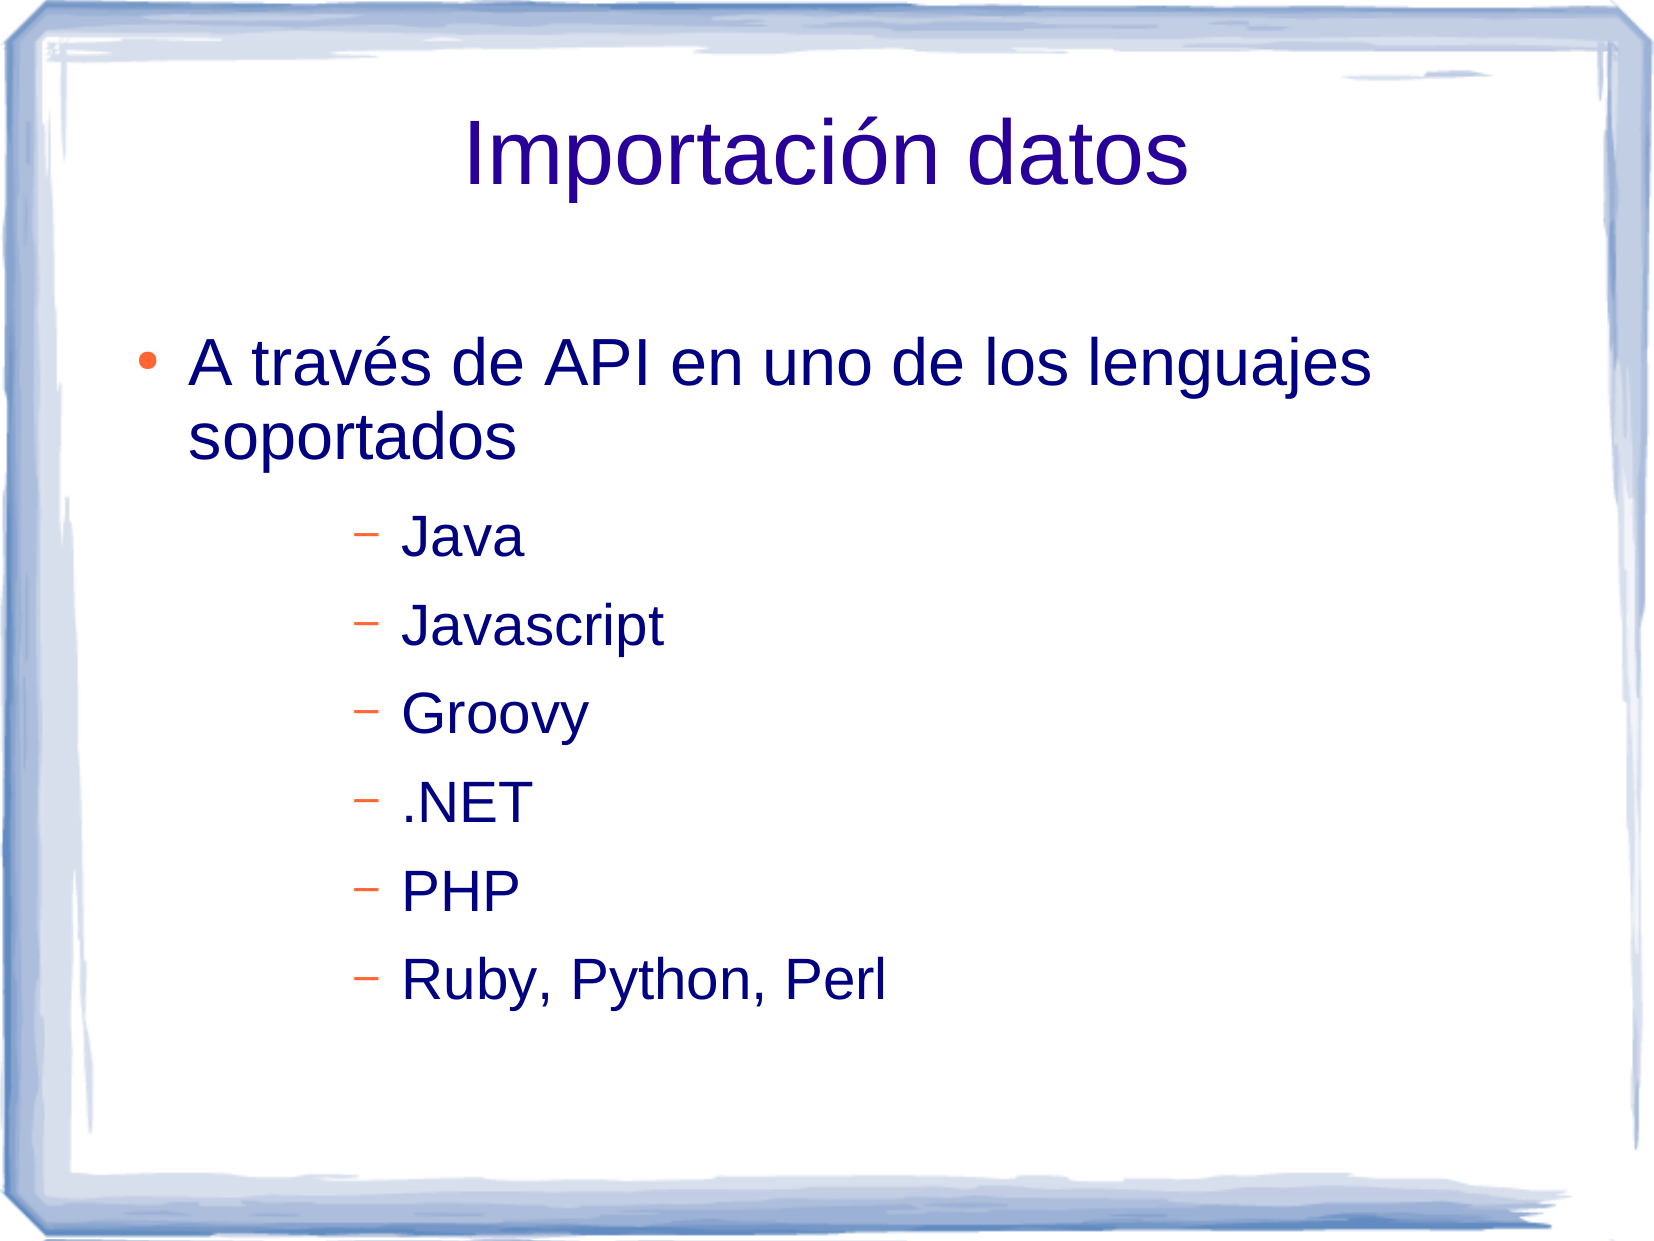

# Importación datos
A través de API en uno de los lenguajes soportados
Java
Javascript
Groovy
.NET
PHP
Ruby, Python, Perl